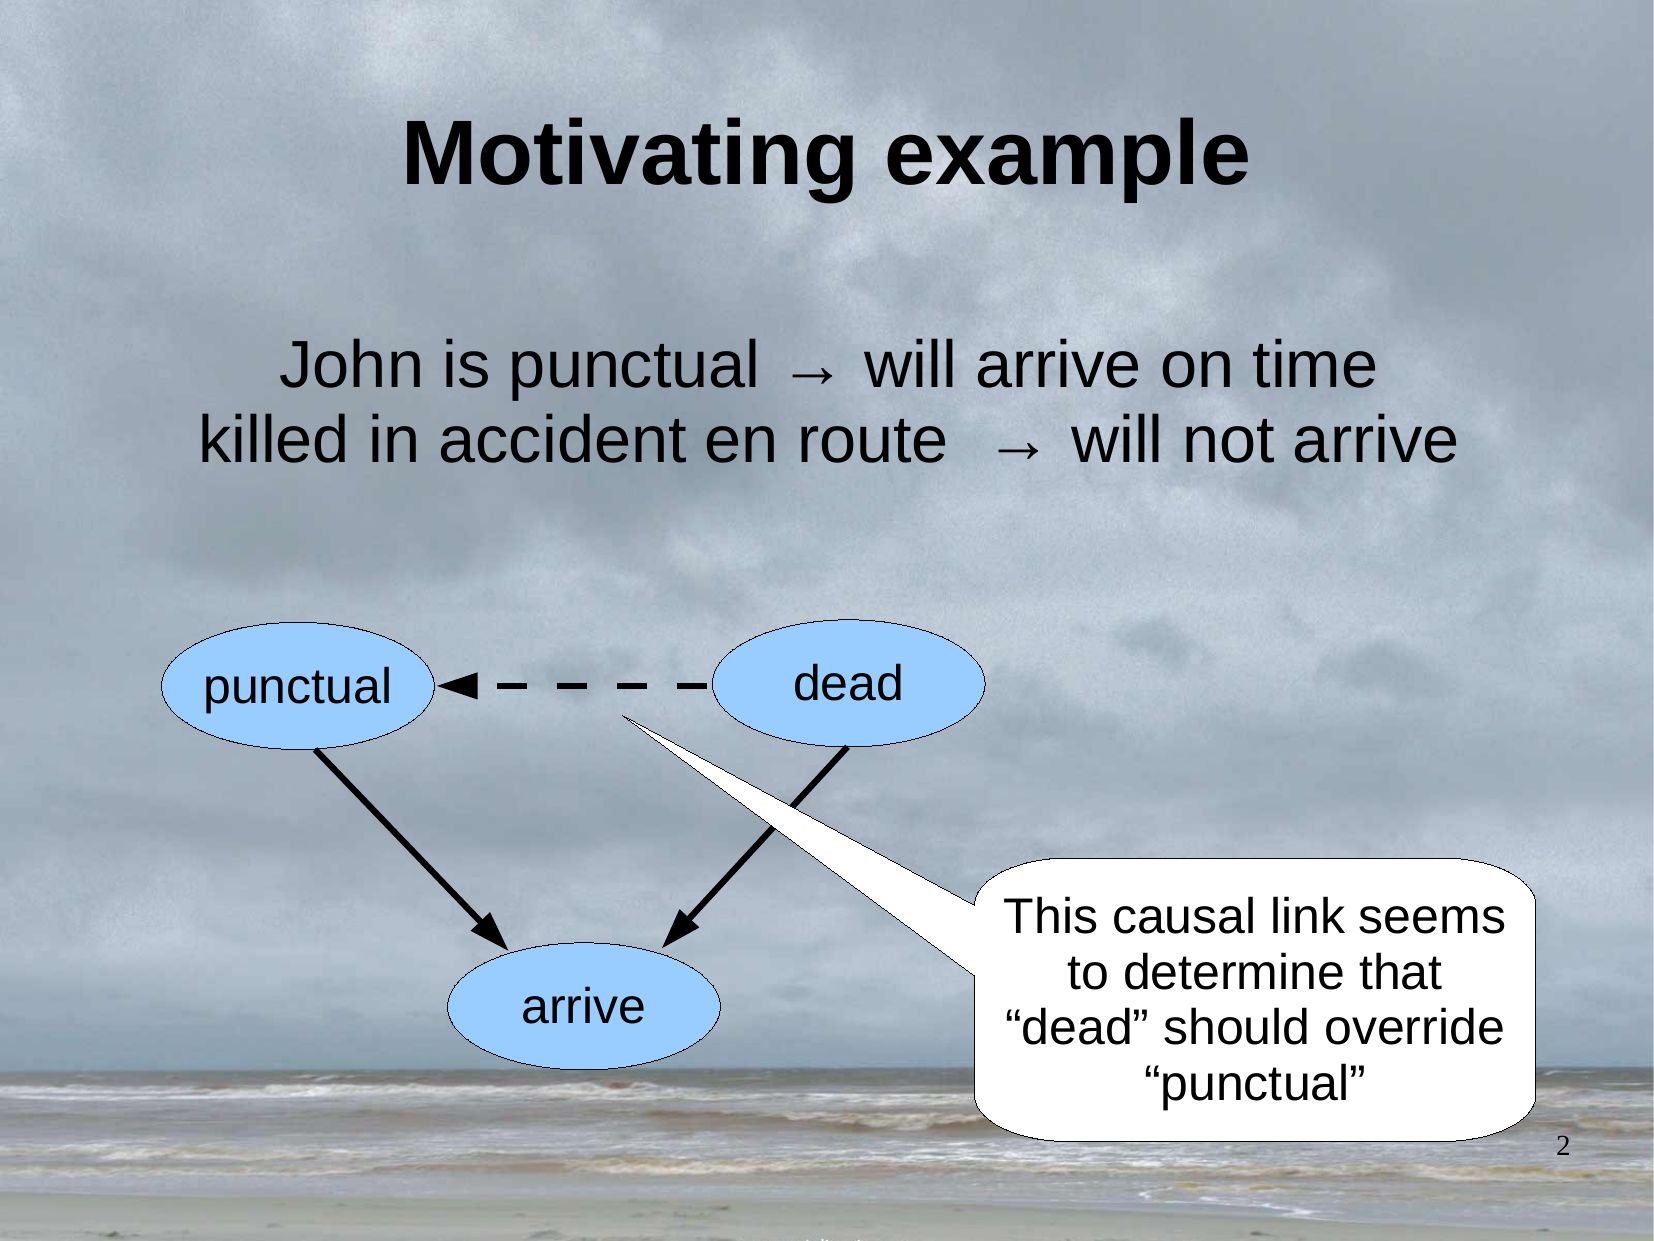

Motivating example
# John is punctual → will arrive on time
killed in accident en route → will not arrive
dead
punctual
This causal link seems
to determine that
“dead” should override
“punctual”
arrive
2